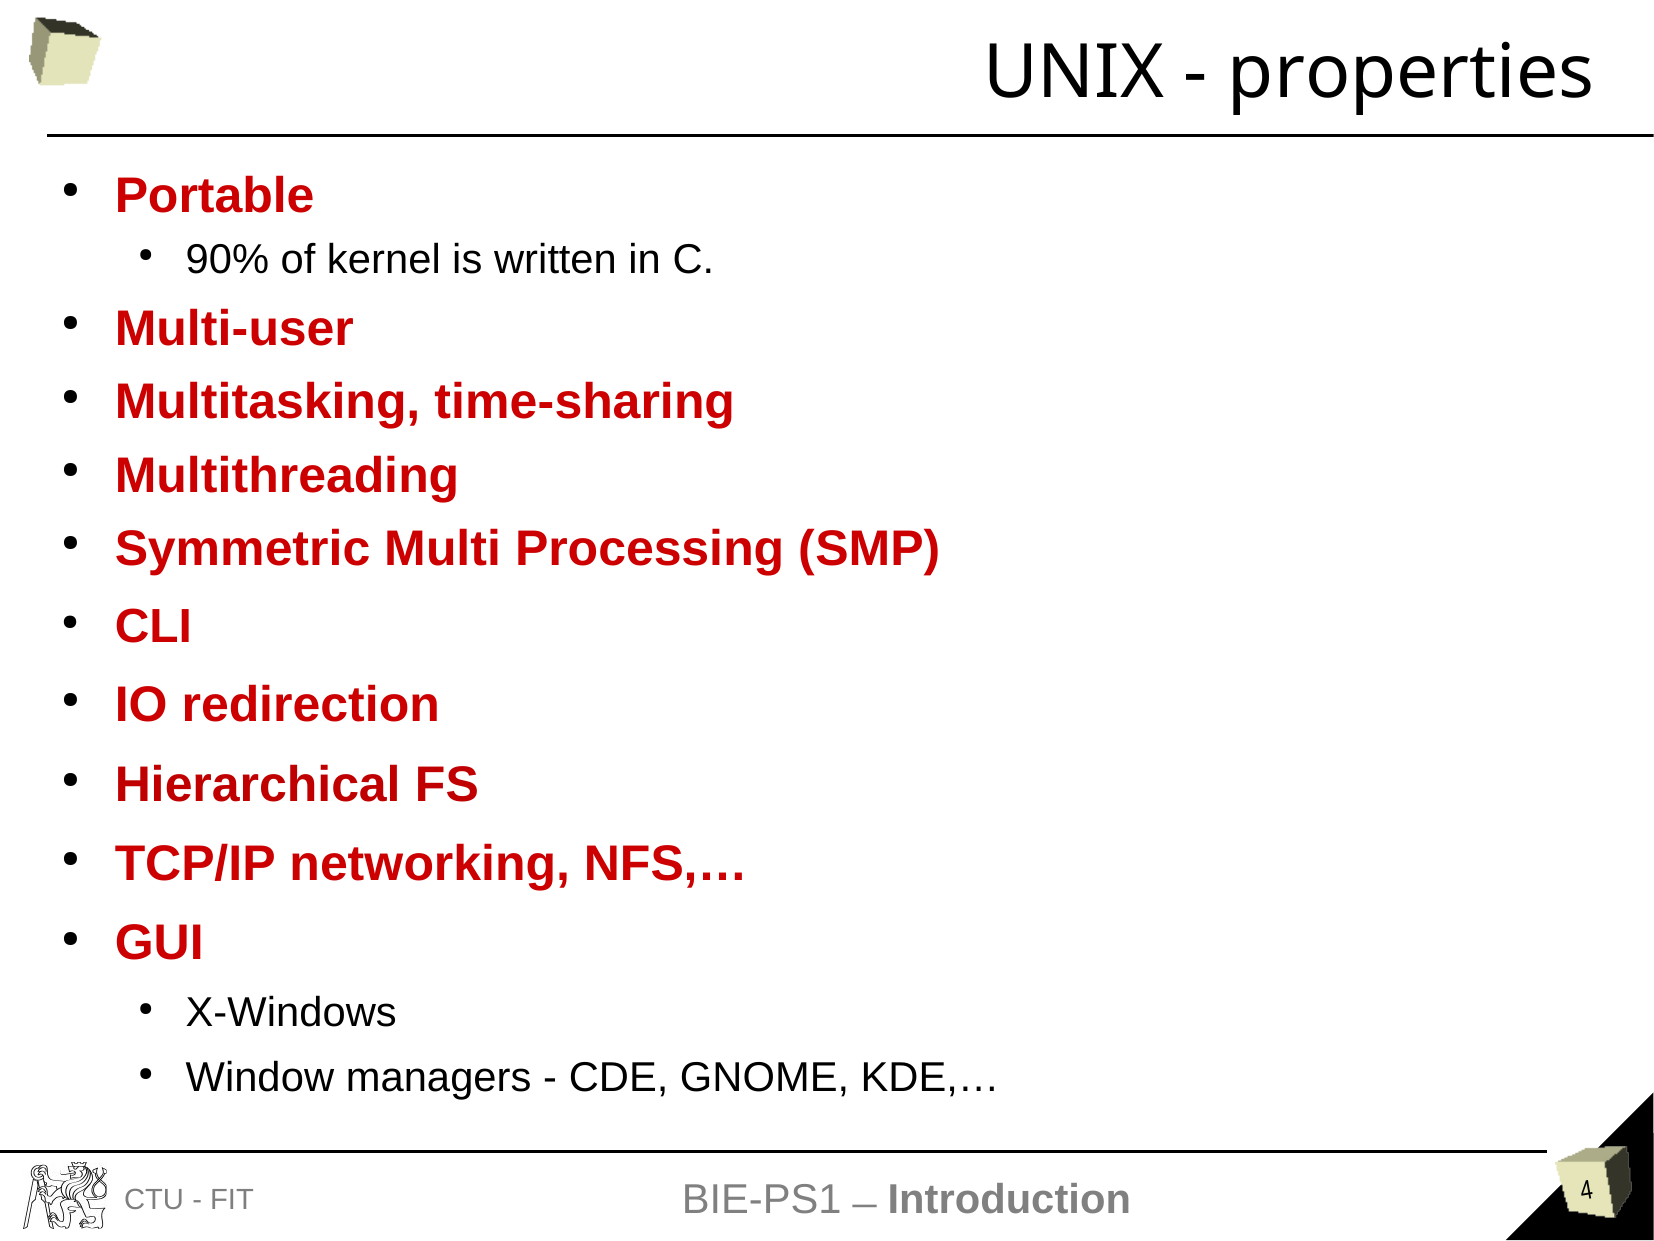

# UNIX - properties
Portable
90% of kernel is written in C.
Multi-user
Multitasking, time-sharing
Multithreading
Symmetric Multi Processing (SMP)
CLI
IO redirection
Hierarchical FS
TCP/IP networking, NFS,…
GUI
X-Windows
Window managers - CDE, GNOME, KDE,…